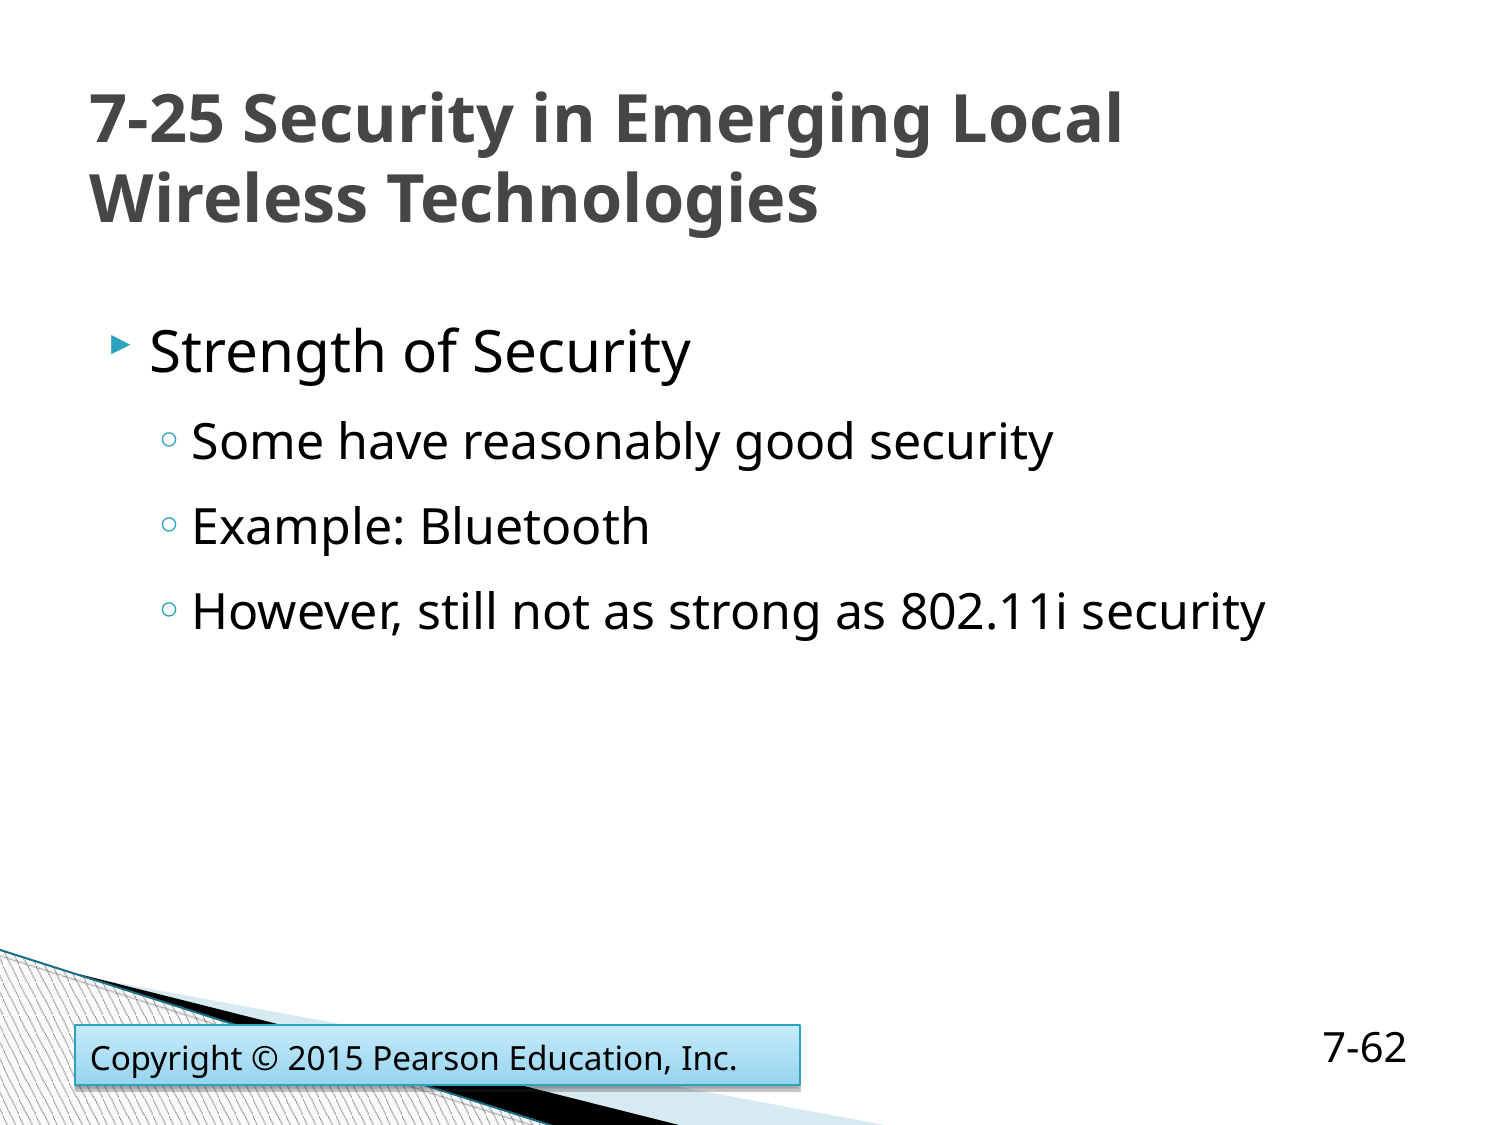

7-25 Security in Emerging Local Wireless Technologies
# Strength of Security
Some have reasonably good security
Example: Bluetooth
However, still not as strong as 802.11i security
Copyright © 2015 Pearson Education, Inc.